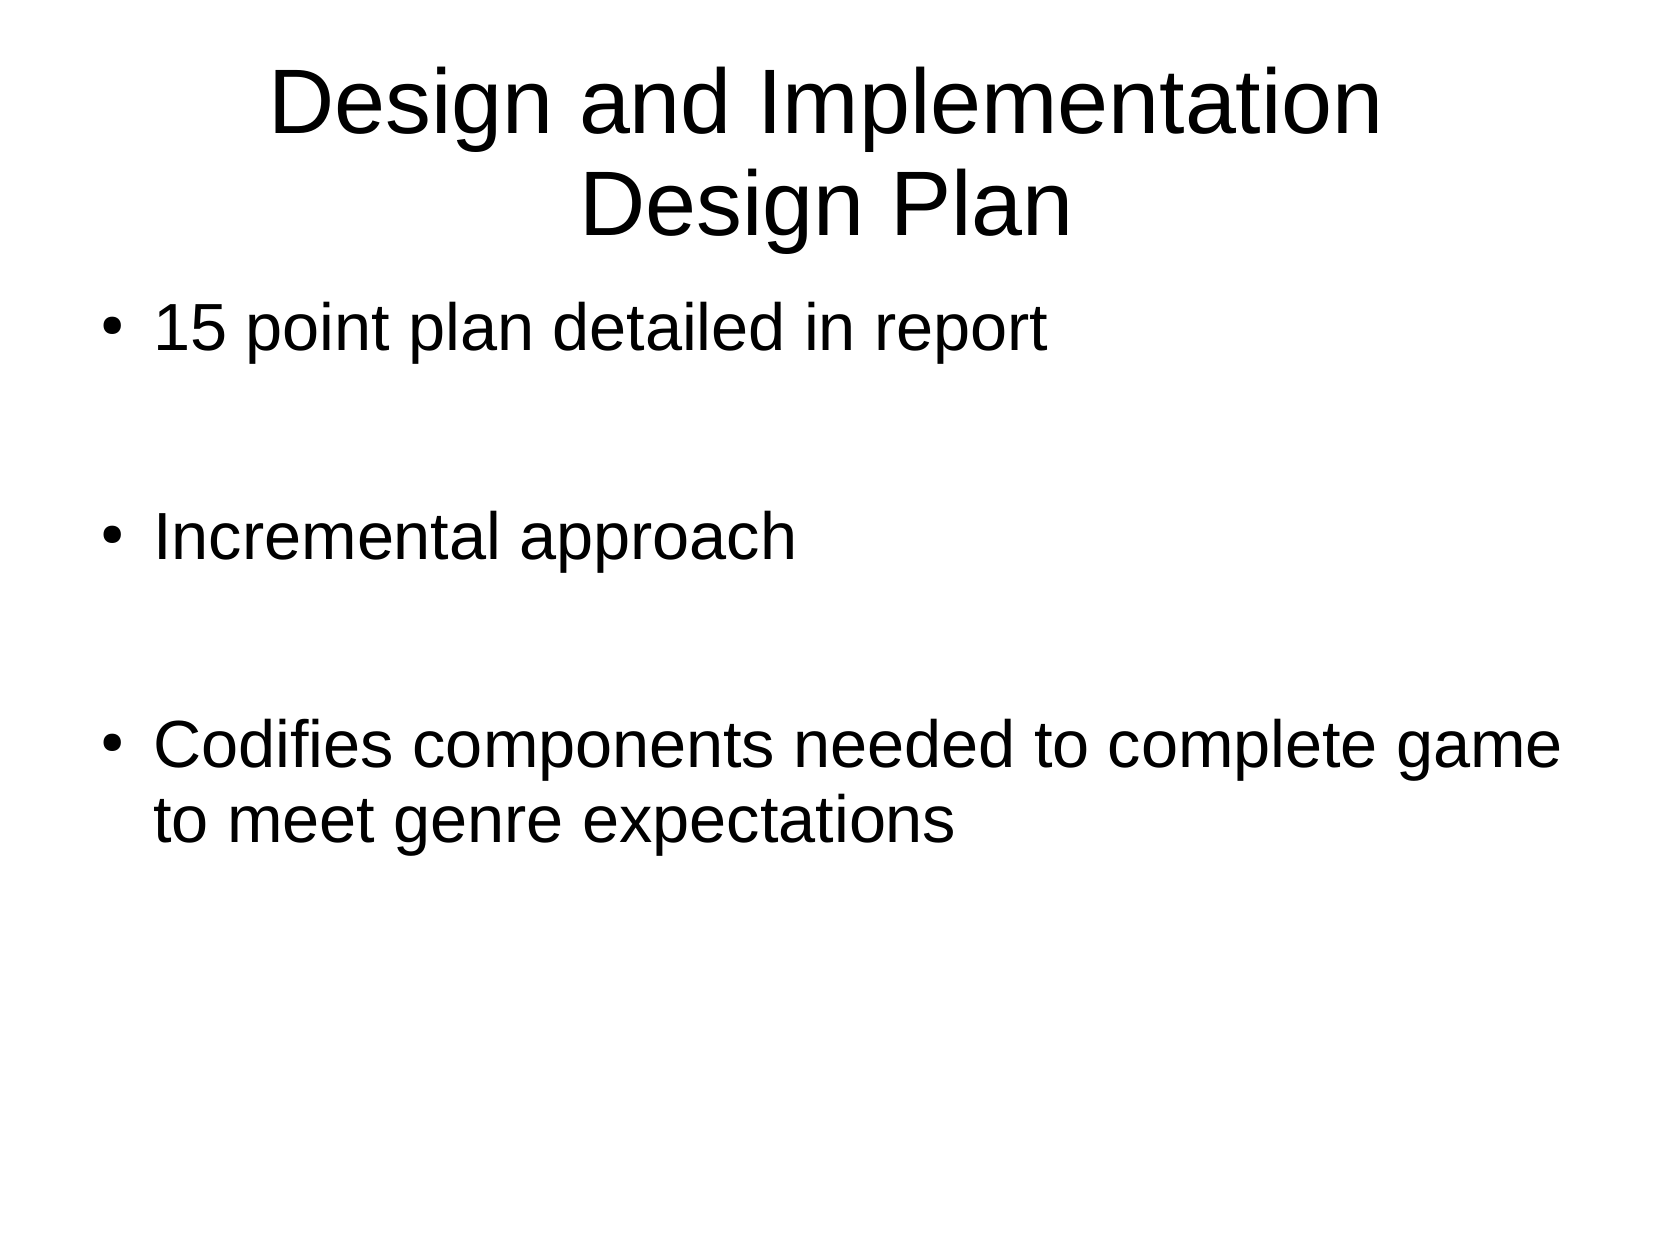

# Design and Implementation Design Plan
15 point plan detailed in report
Incremental approach
Codifies components needed to complete game to meet genre expectations